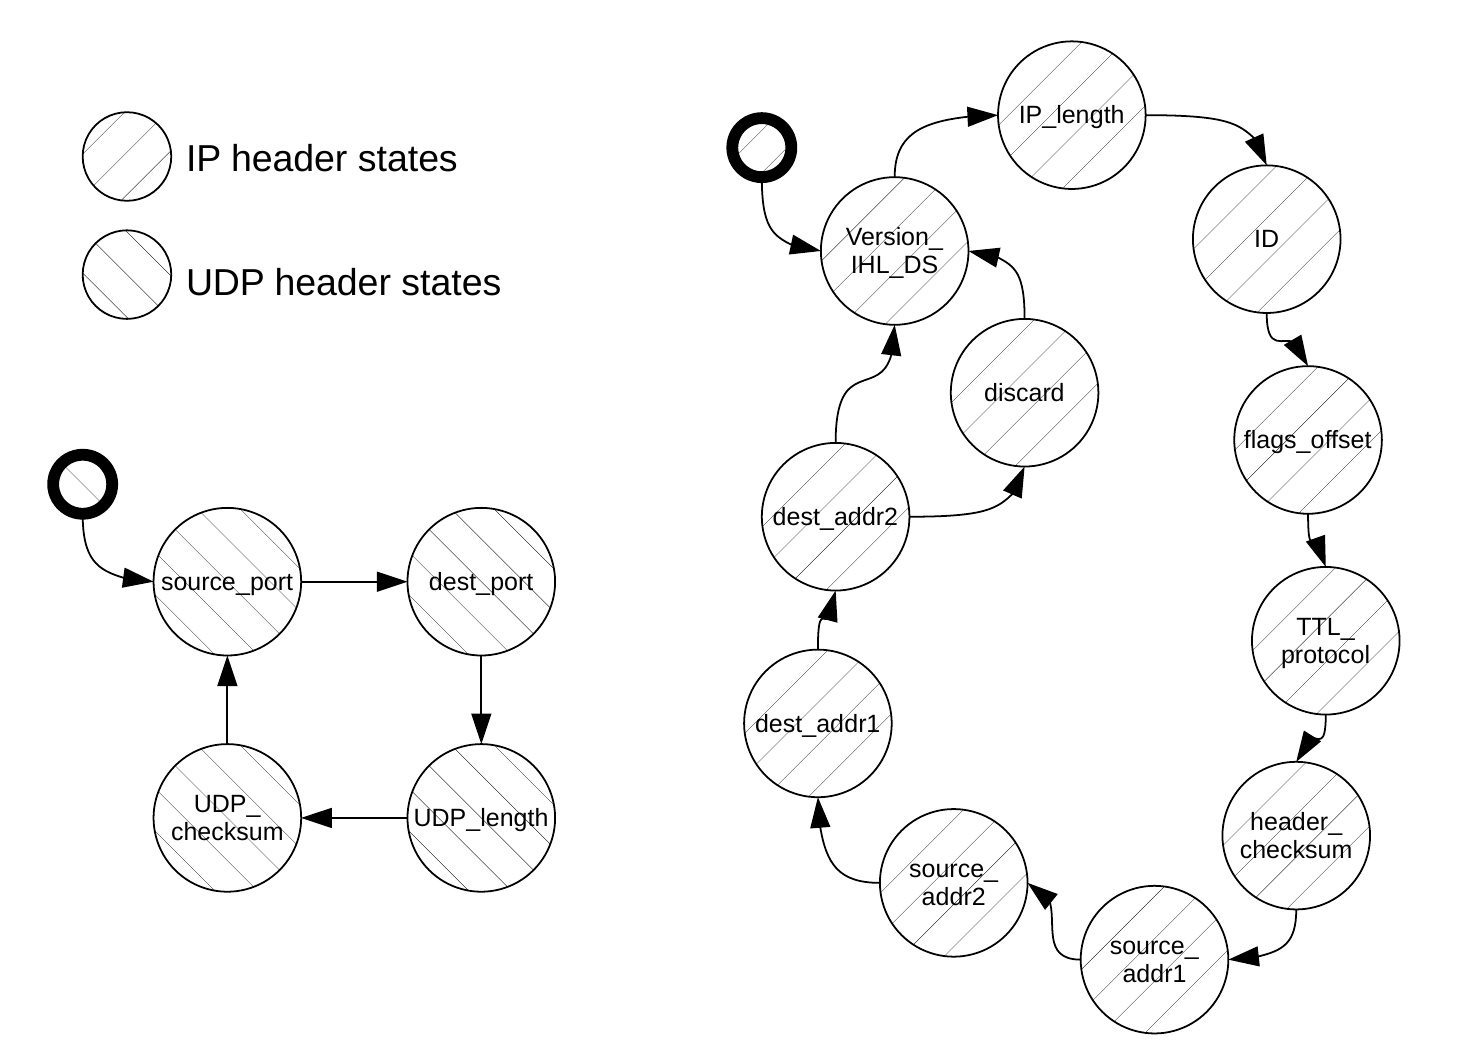

IP_length
IP header states
ID
Version_
IHL_DS
UDP header states
discard
flags_offset
dest_addr2
source_port
dest_port
TTL_
protocol
dest_addr1
UDP_
checksum
UDP_length
header_
checksum
source_
addr2
source_
addr1